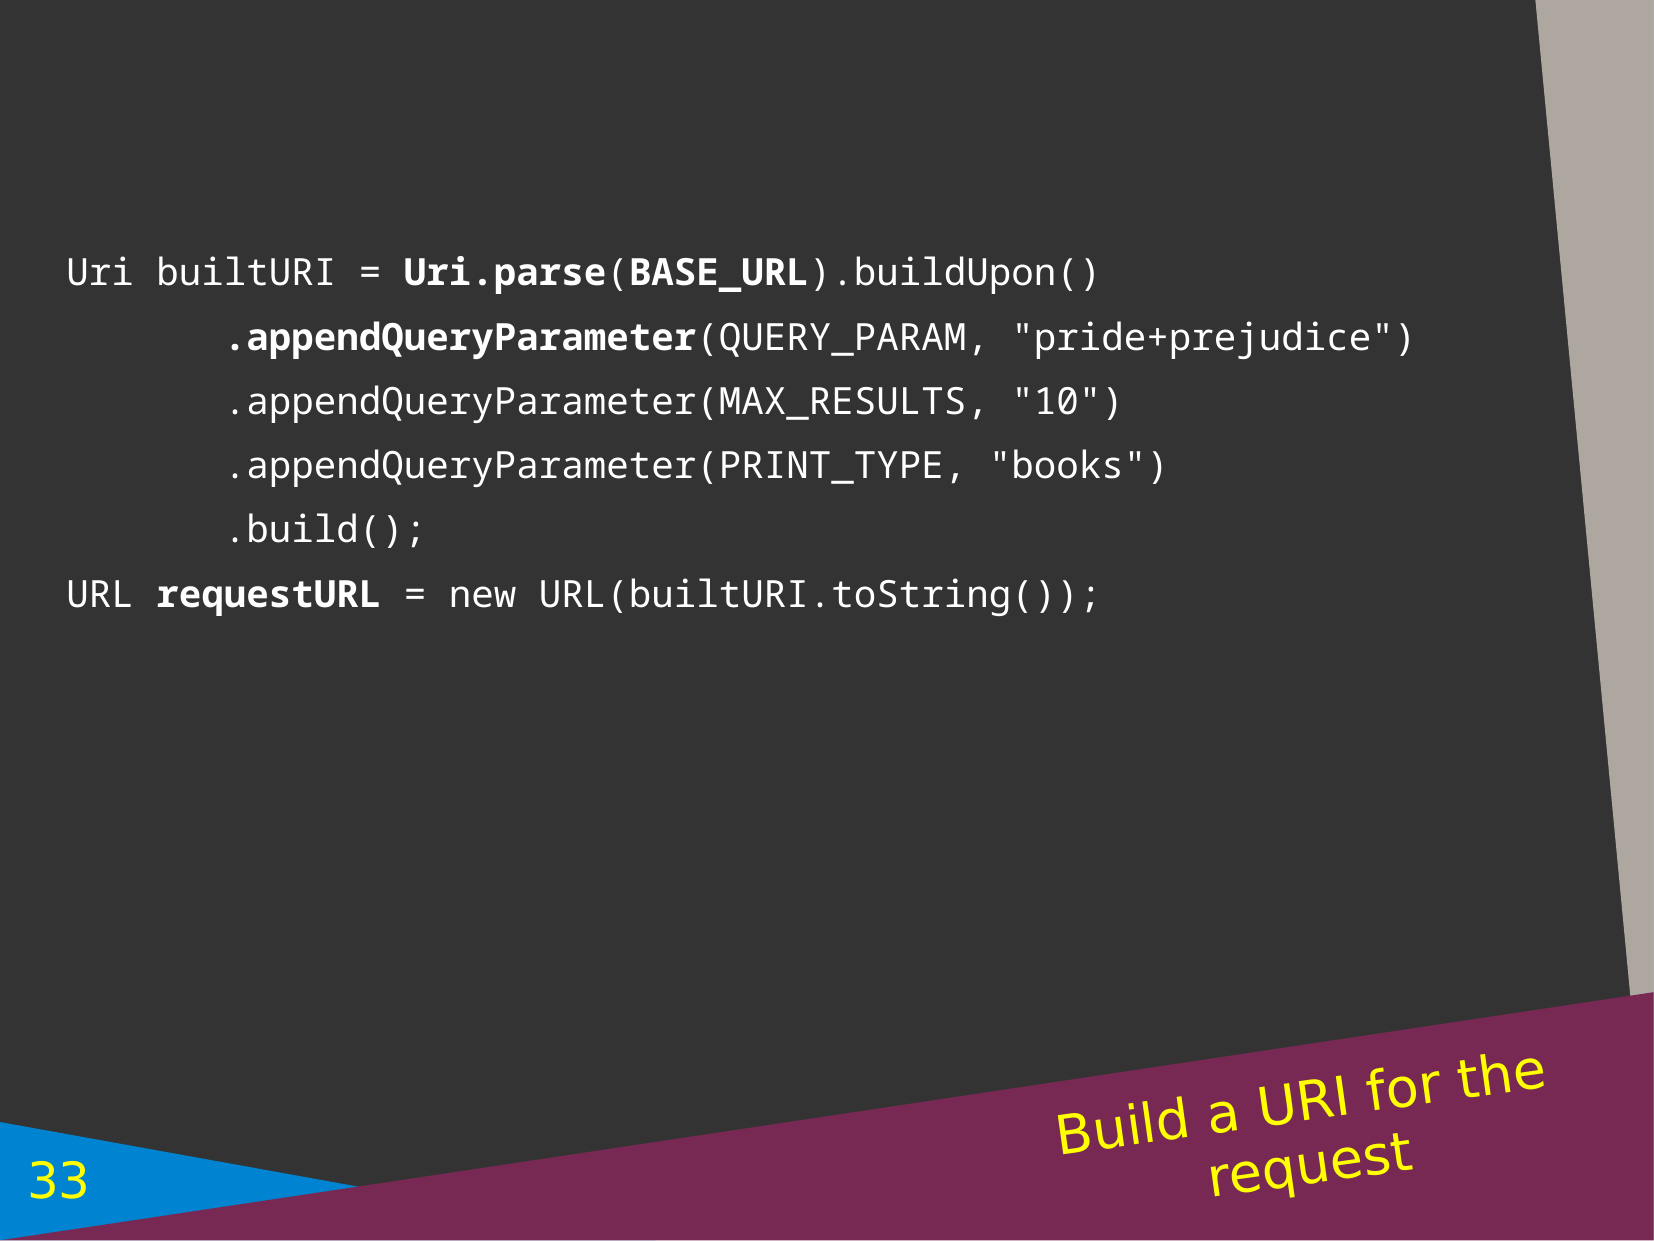

Uri builtURI = Uri.parse(BASE_URL).buildUpon()
 .appendQueryParameter(QUERY_PARAM, "pride+prejudice")
 .appendQueryParameter(MAX_RESULTS, "10")
 .appendQueryParameter(PRINT_TYPE, "books")
 .build();
URL requestURL = new URL(builtURI.toString());
# Build a URI for the request
33